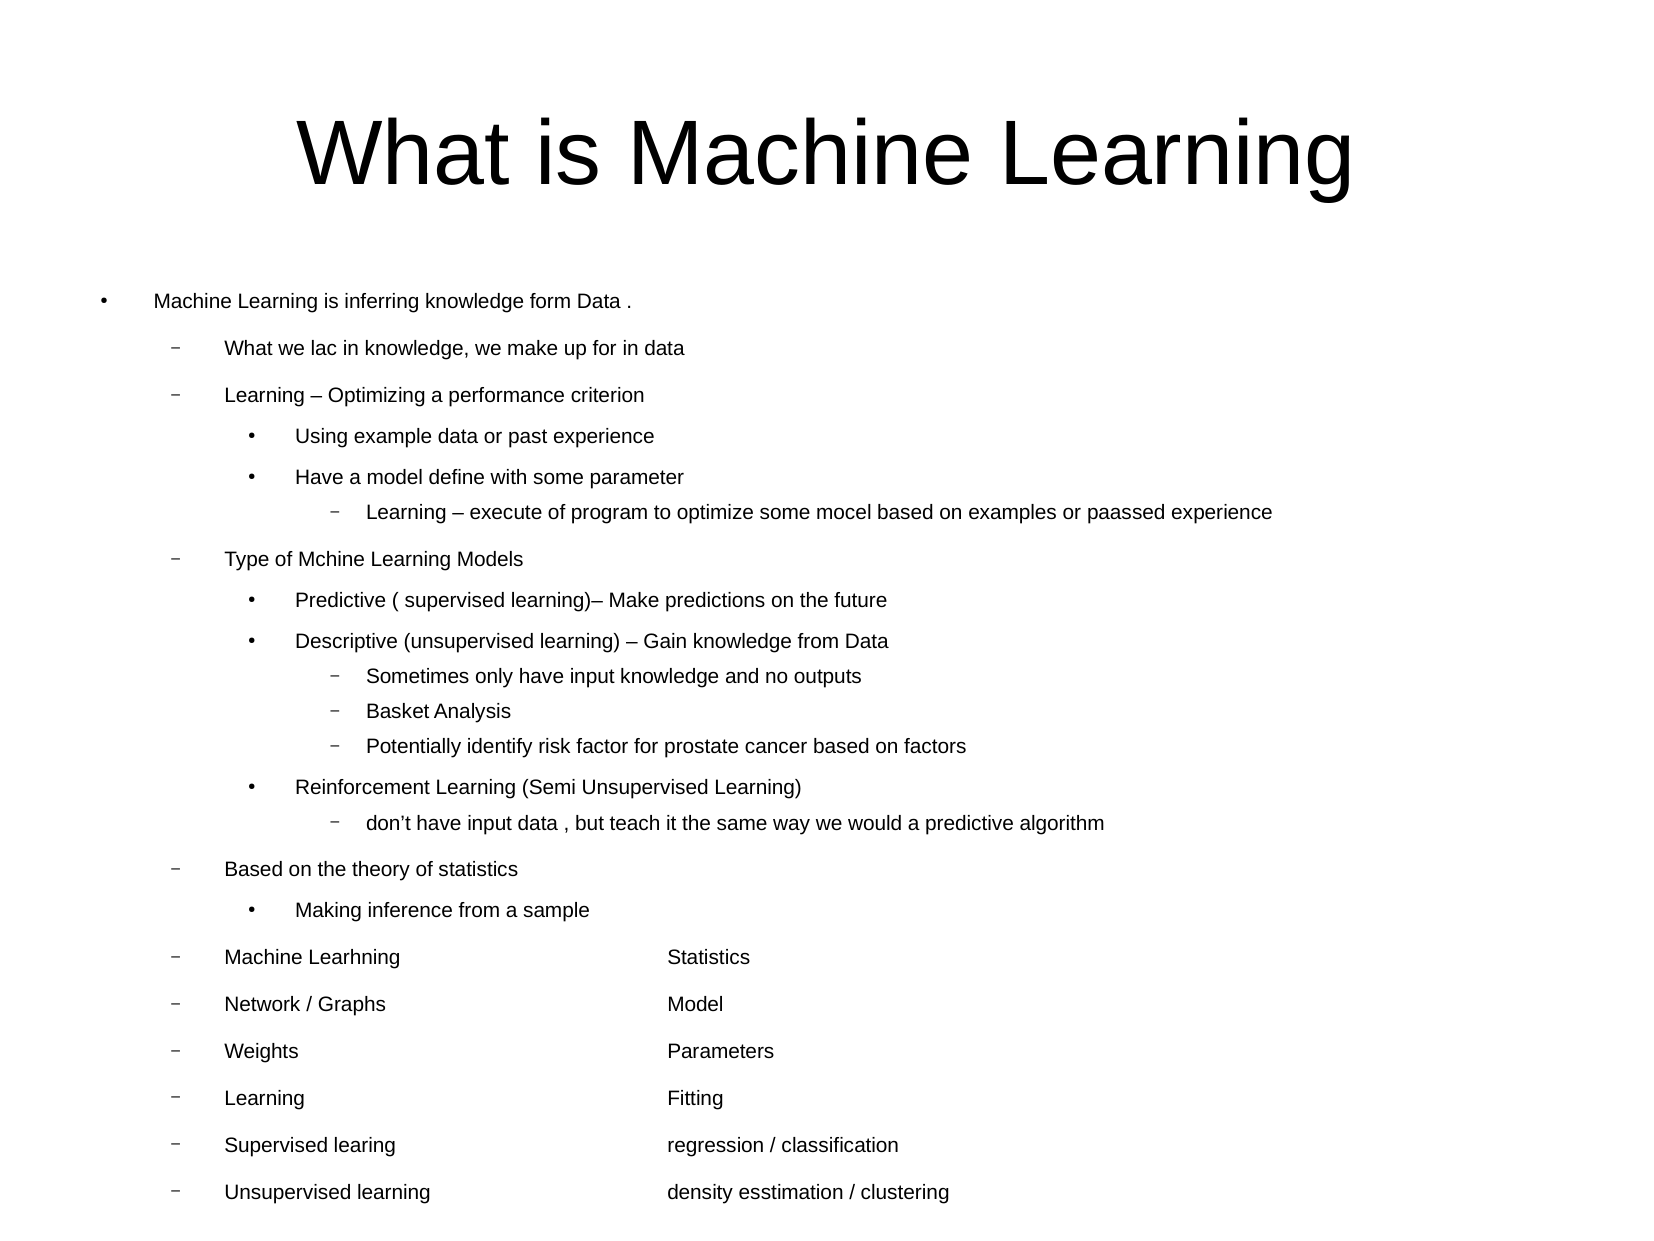

# What is Machine Learning
Machine Learning is inferring knowledge form Data .
What we lac in knowledge, we make up for in data
Learning – Optimizing a performance criterion
Using example data or past experience
Have a model define with some parameter
Learning – execute of program to optimize some mocel based on examples or paassed experience
Type of Mchine Learning Models
Predictive ( supervised learning)– Make predictions on the future
Descriptive (unsupervised learning) – Gain knowledge from Data
Sometimes only have input knowledge and no outputs
Basket Analysis
Potentially identify risk factor for prostate cancer based on factors
Reinforcement Learning (Semi Unsupervised Learning)
don’t have input data , but teach it the same way we would a predictive algorithm
Based on the theory of statistics
Making inference from a sample
Machine Learhning				Statistics
Network / Graphs				Model
Weights 					Parameters
Learning					Fitting
Supervised learing				regression / classification
Unsupervised learning				density esstimation / clustering